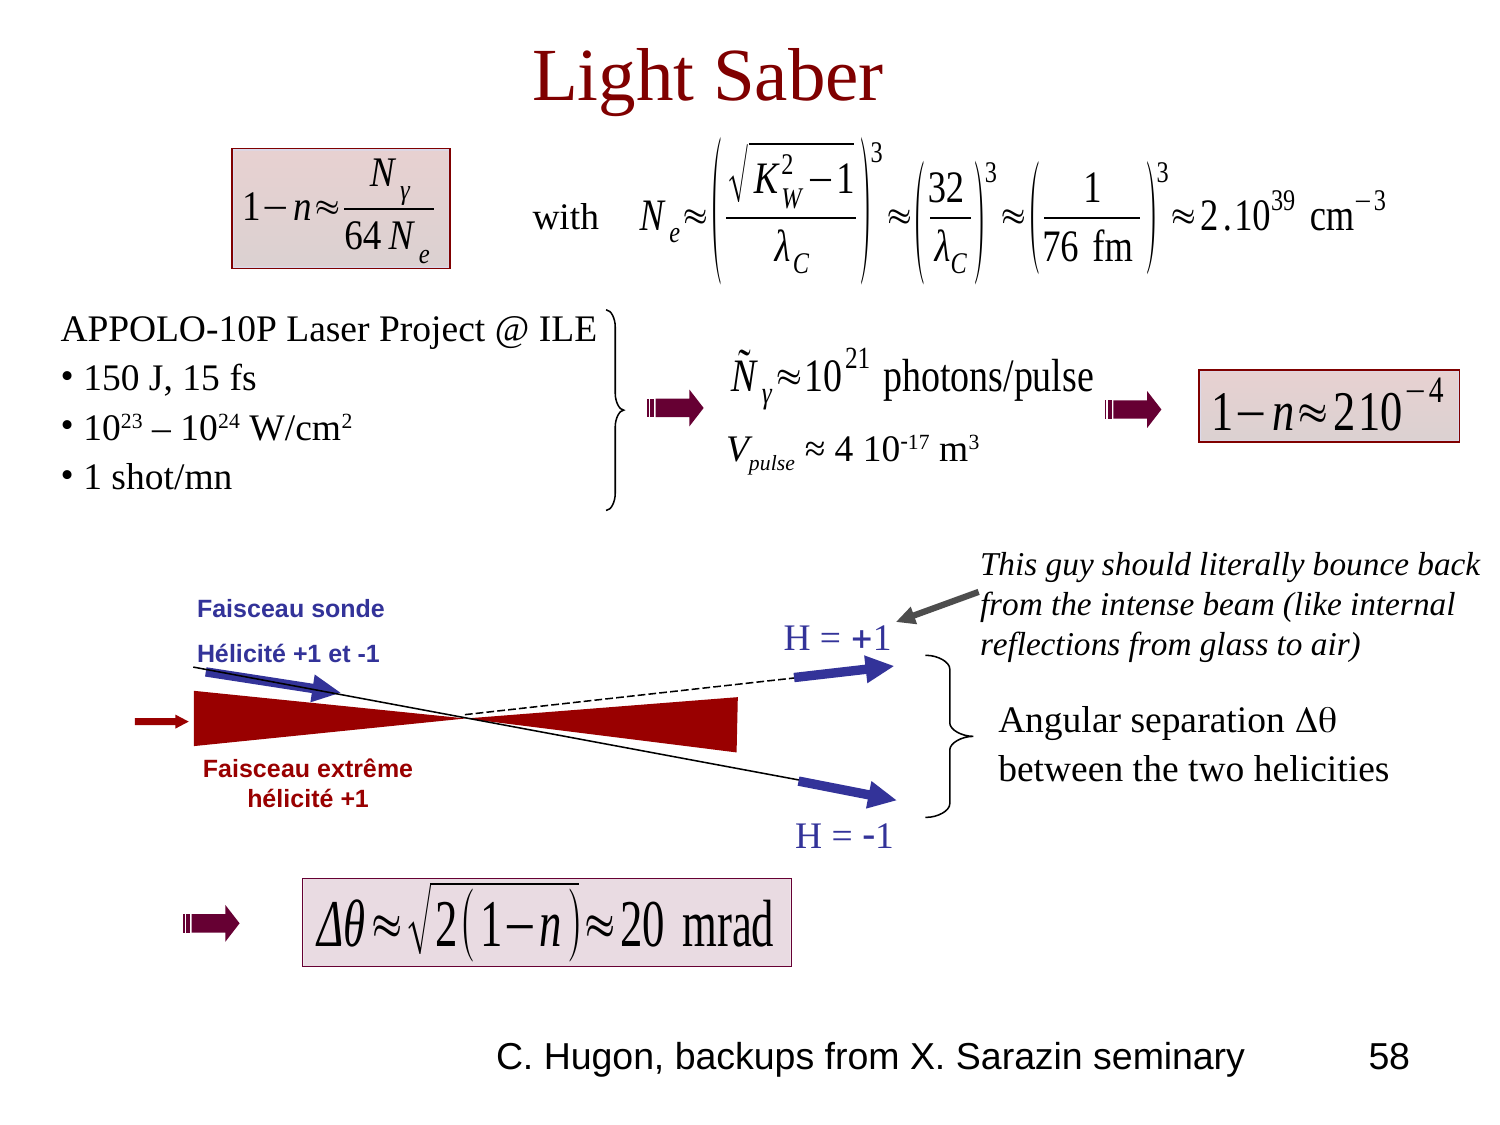

Light Saber
with
APPOLO-10P Laser Project @ ILE
 150 J, 15 fs
 1023 – 1024 W/cm2
 1 shot/mn
 Vpulse ≈ 4 10 m3
This guy should literally bounce back from the intense beam (like internal reflections from glass to air)
Faisceau sonde
Hélicité +1 et -1
H = 1
Angular separation  between the two helicities
Faisceau extrême hélicité +1
H = 1
C. Hugon, backups from X. Sarazin seminary
58